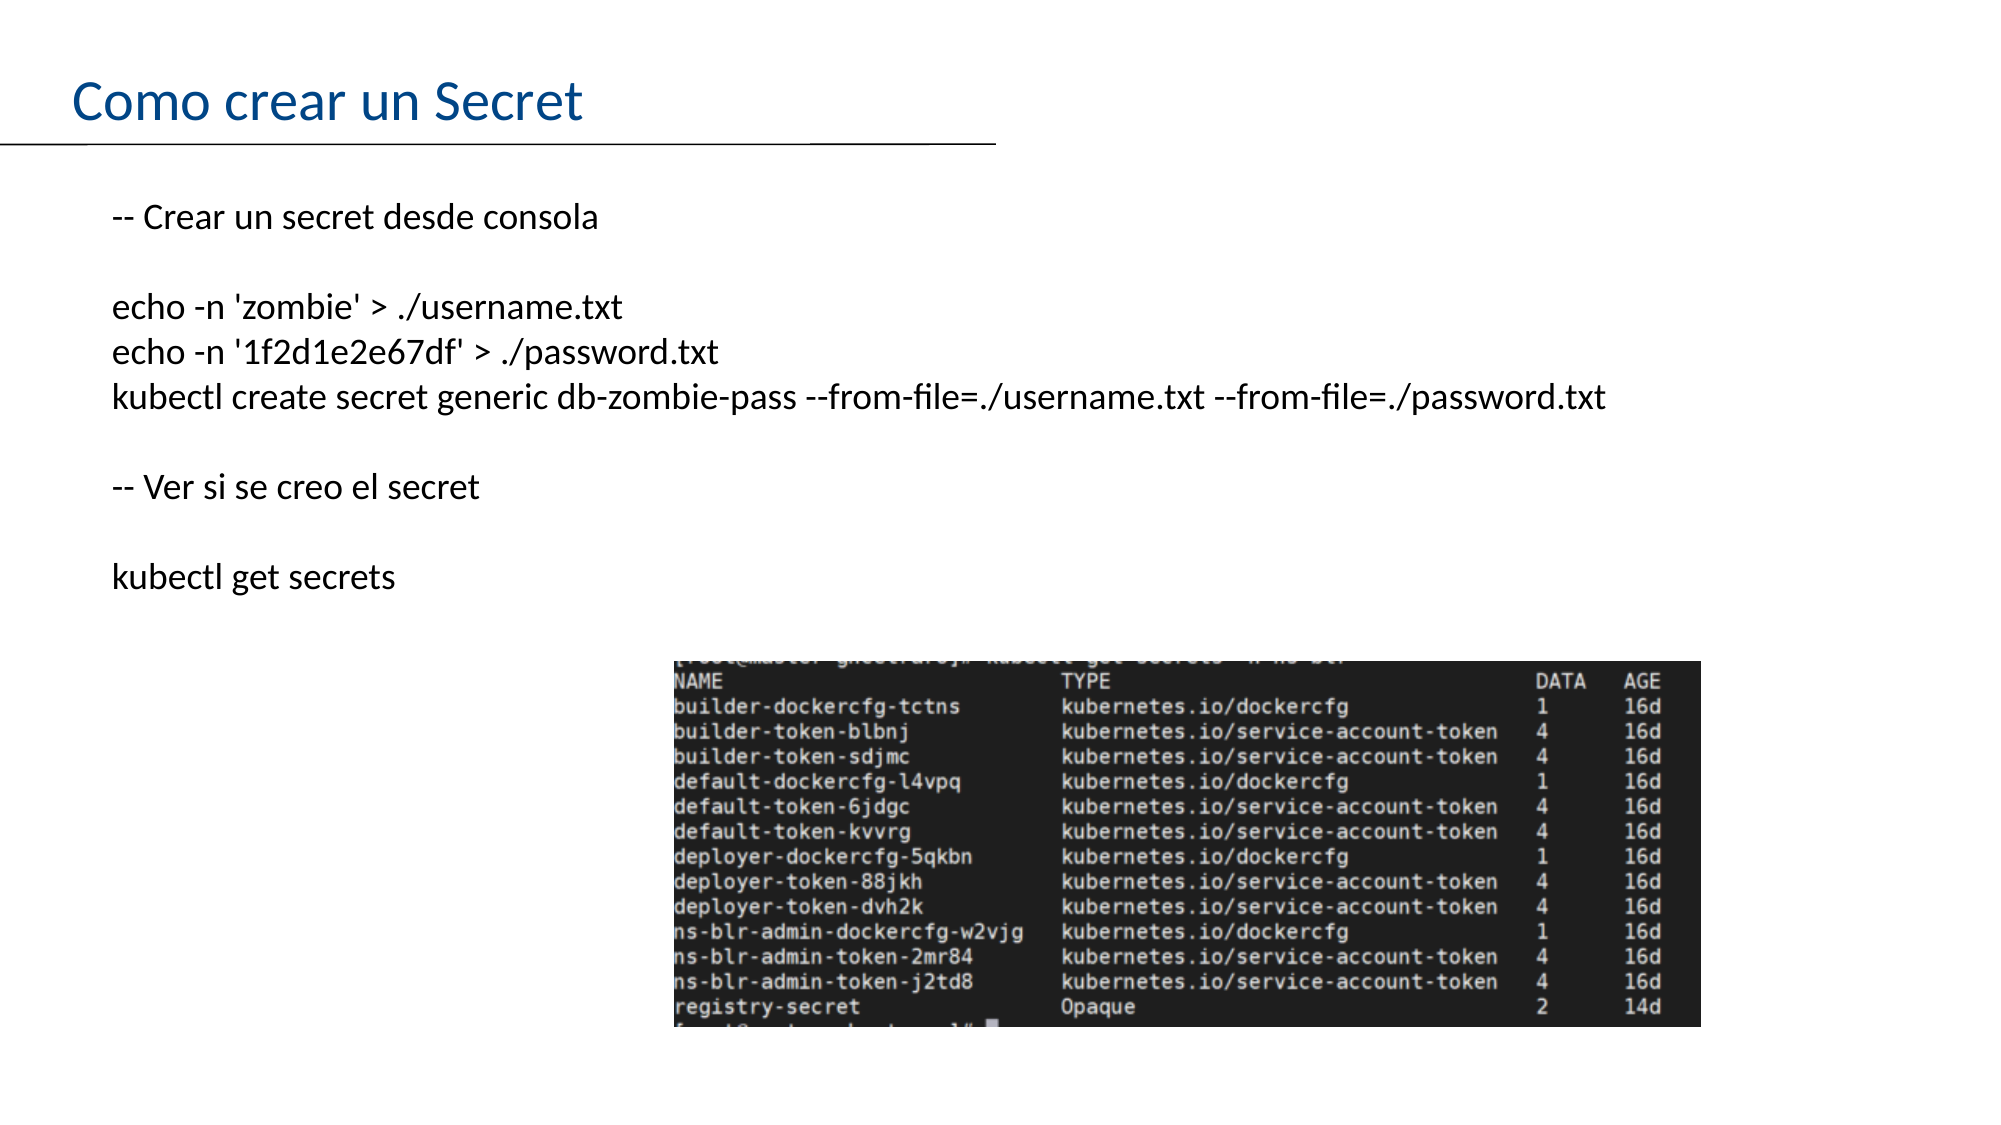

Como crear un Secret
-- Crear un secret desde consola
echo -n 'zombie' > ./username.txt
echo -n '1f2d1e2e67df' > ./password.txt
kubectl create secret generic db-zombie-pass --from-file=./username.txt --from-file=./password.txt
-- Ver si se creo el secret
kubectl get secrets